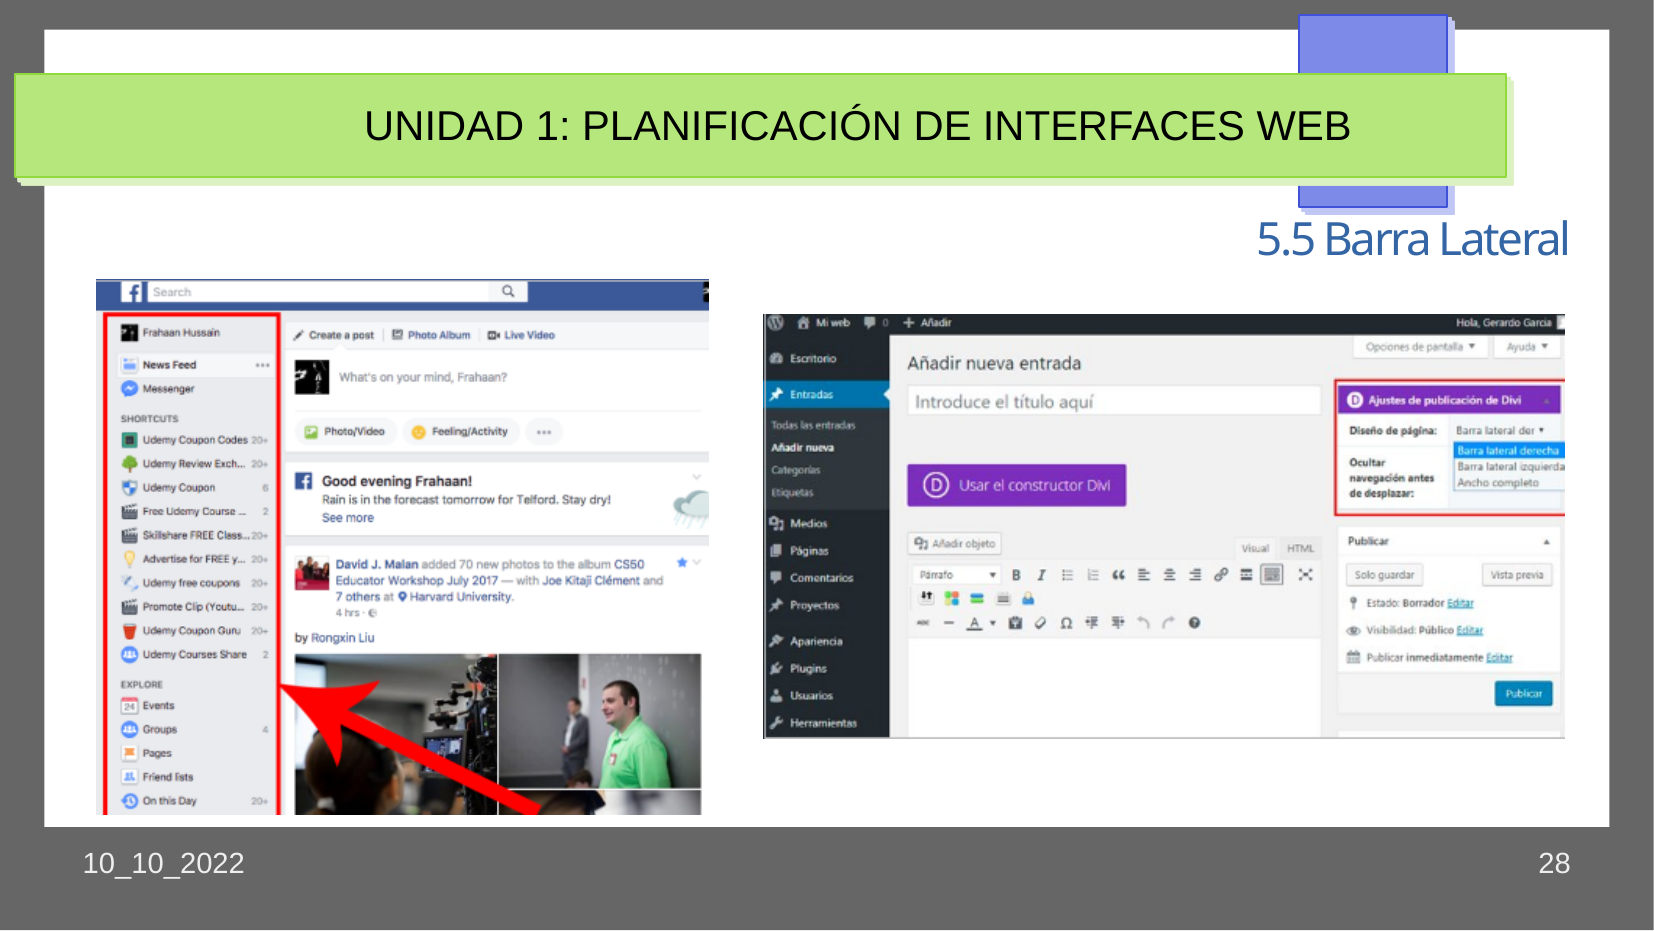

# UNIDAD 1: PLANIFICACIÓN DE INTERFACES WEB
5.5 Barra Lateral
10_10_2022
28